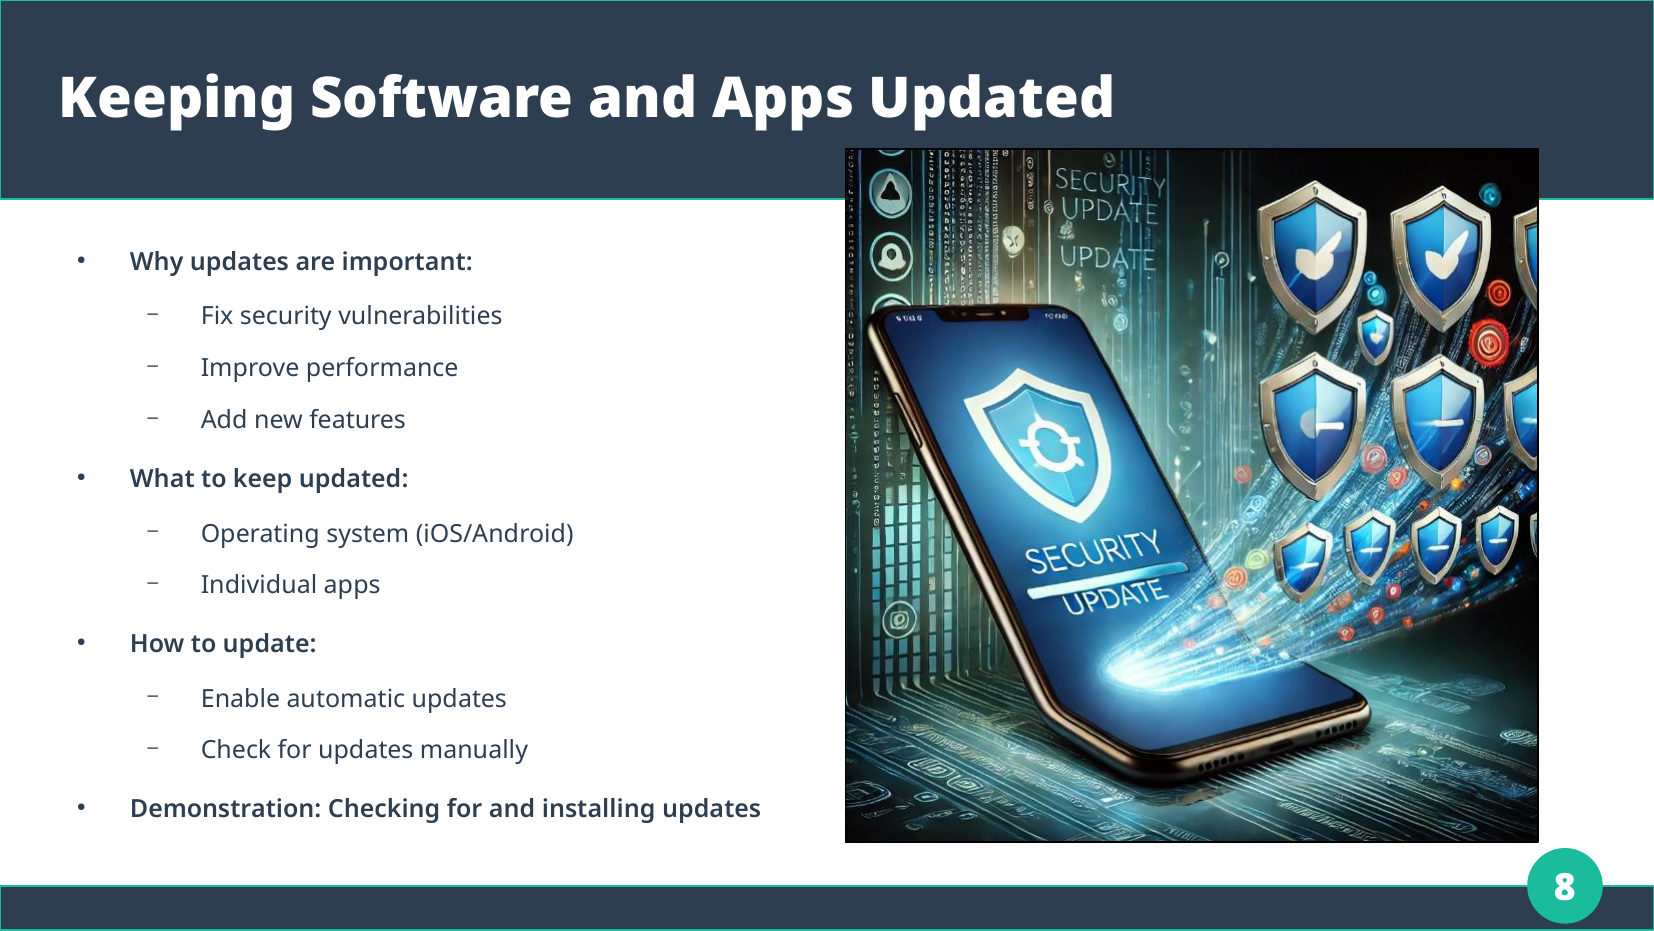

# Keeping Software and Apps Updated
Why updates are important:
Fix security vulnerabilities
Improve performance
Add new features
What to keep updated:
Operating system (iOS/Android)
Individual apps
How to update:
Enable automatic updates
Check for updates manually
Demonstration: Checking for and installing updates
8